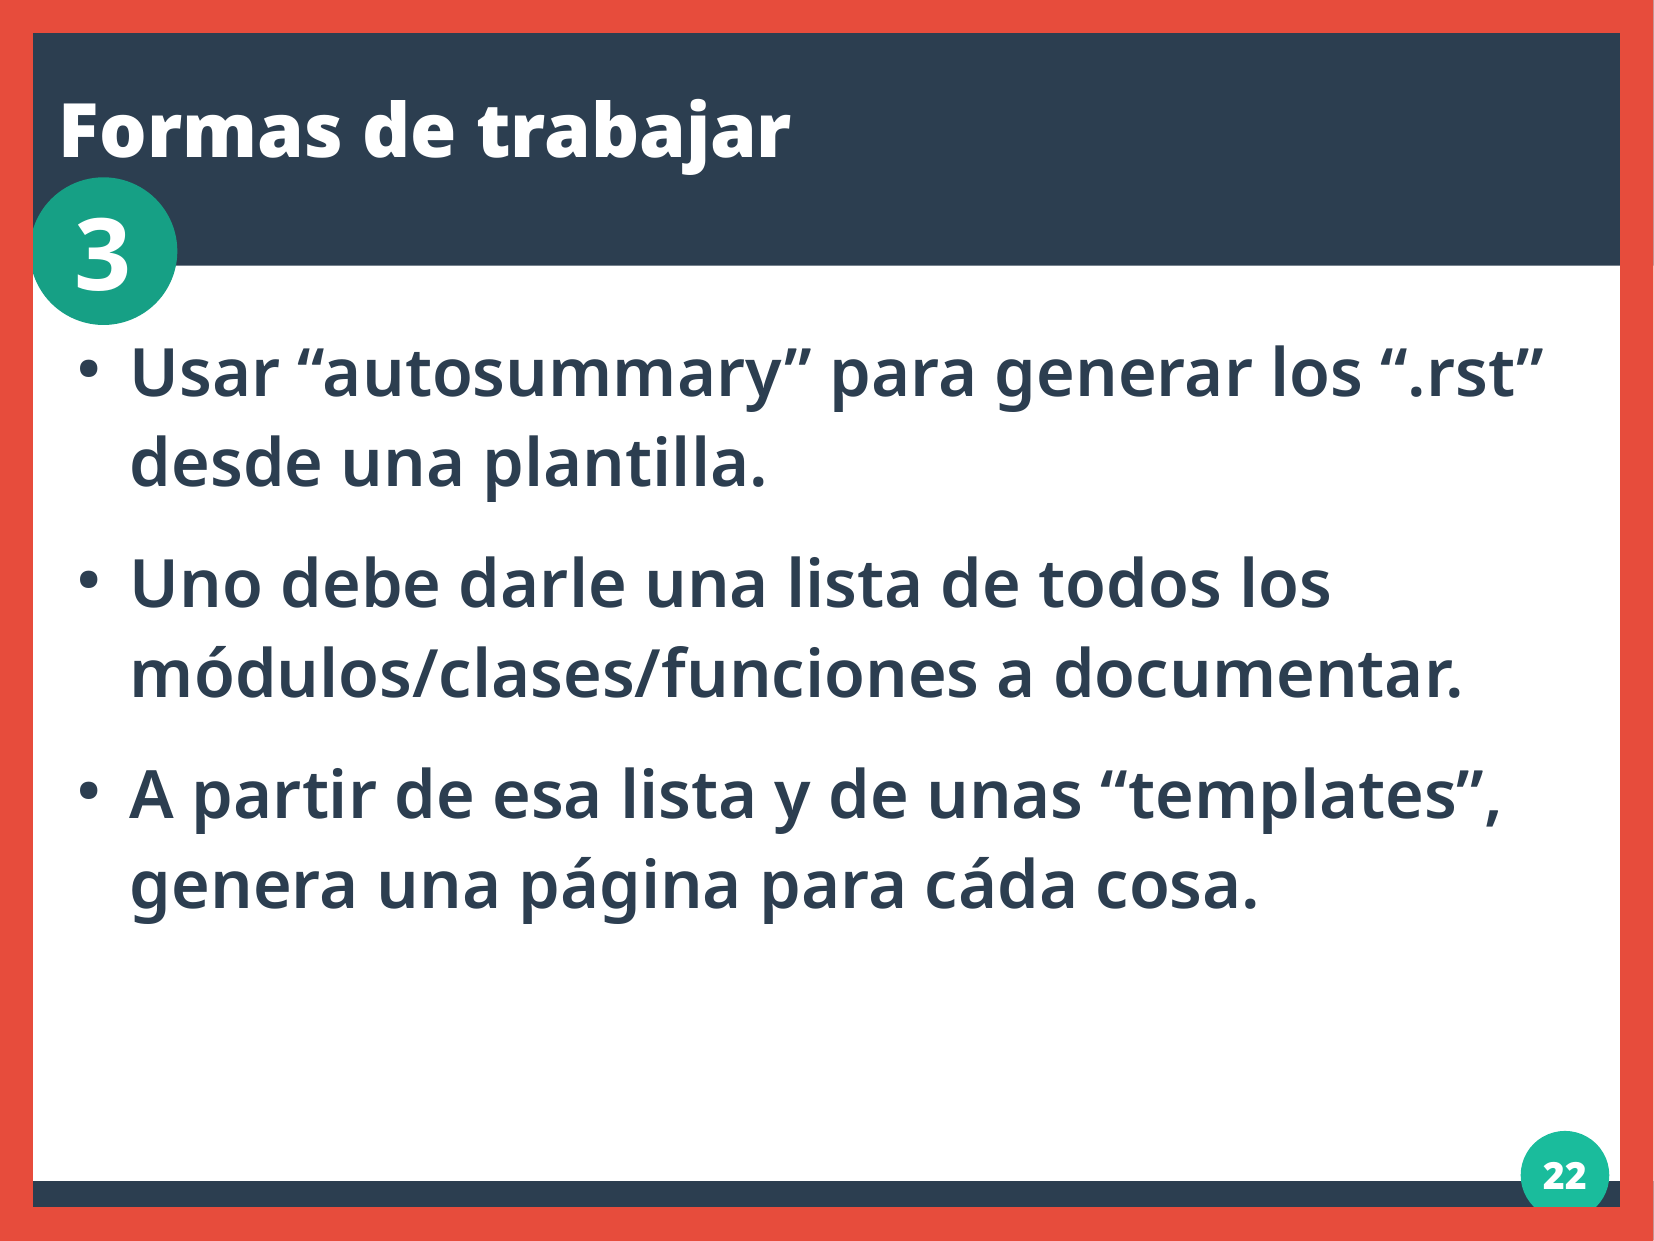

# Formas de trabajar
3
Usar “autosummary” para generar los “.rst” desde una plantilla.
Uno debe darle una lista de todos los módulos/clases/funciones a documentar.
A partir de esa lista y de unas “templates”, genera una página para cáda cosa.
22